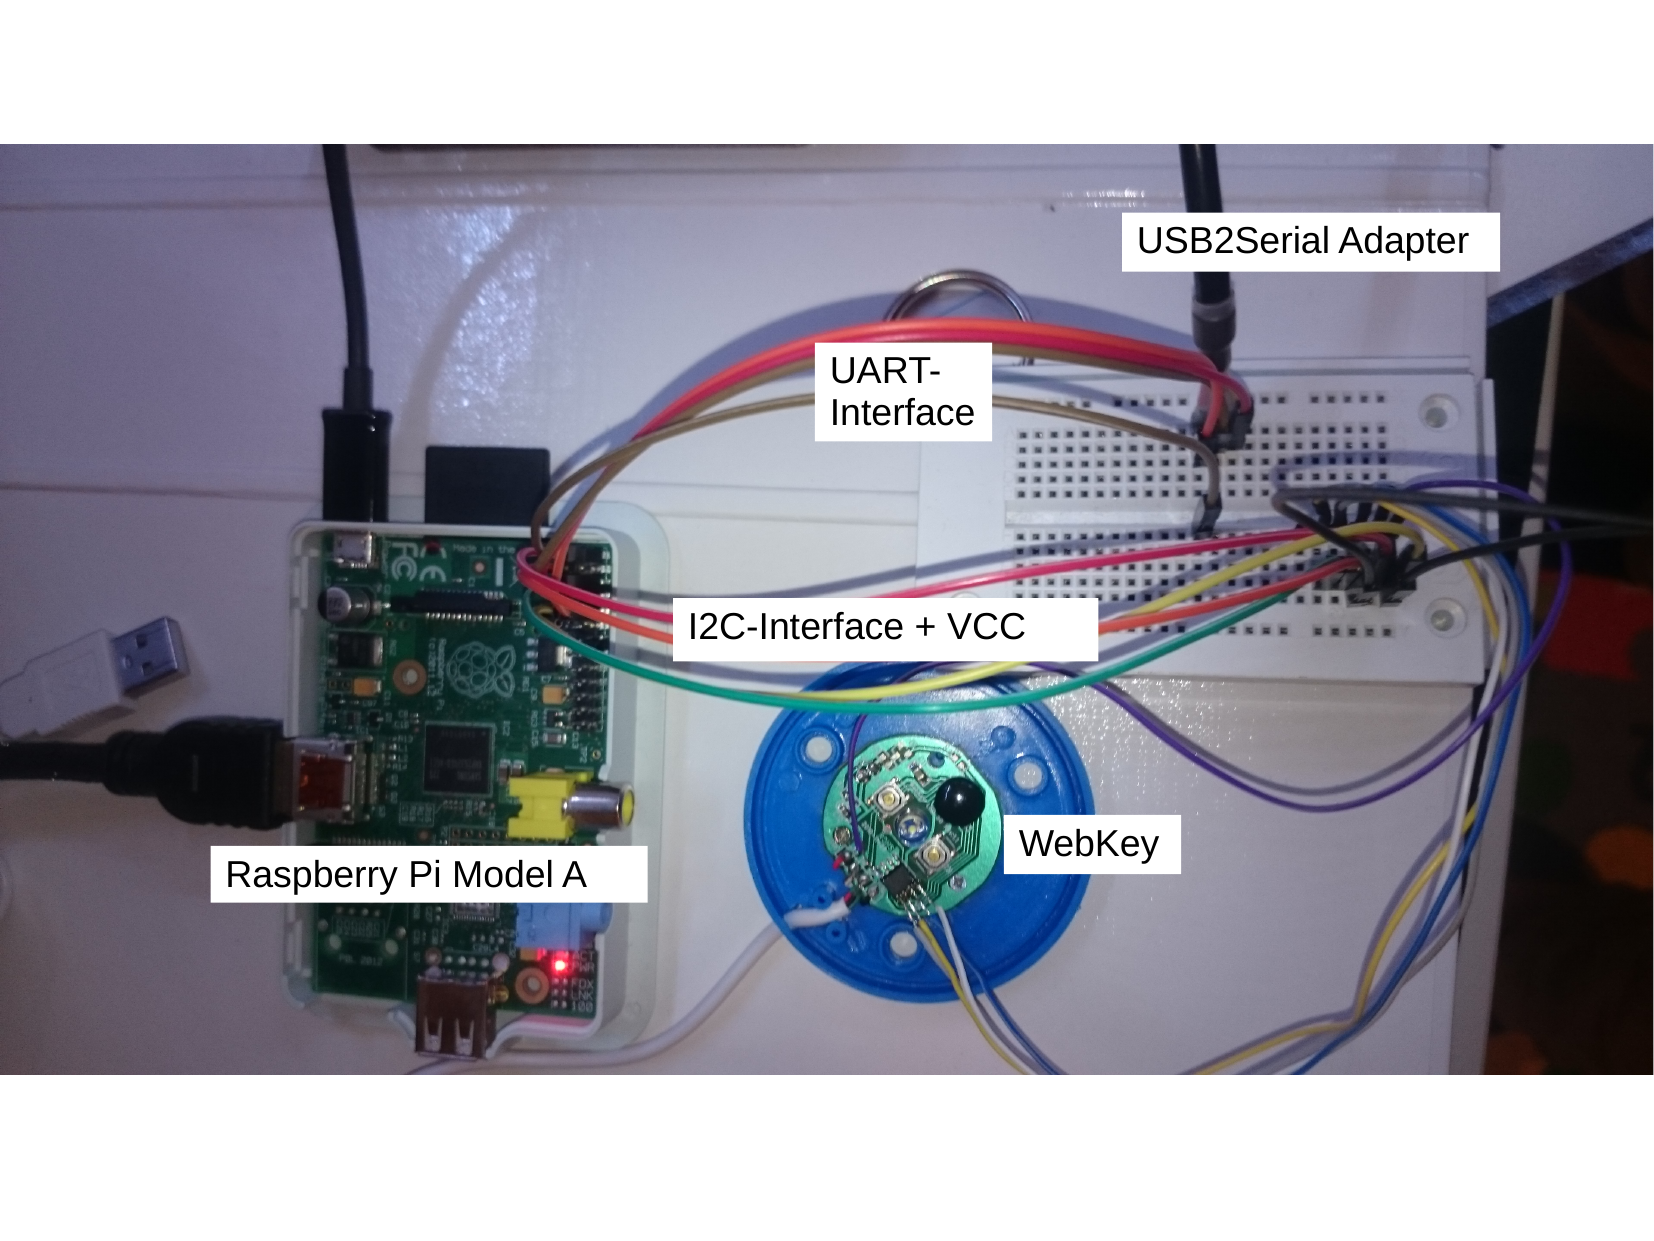

#
USB2Serial Adapter
UART-Interface
I2C-Interface + VCC
WebKey
Raspberry Pi Model A